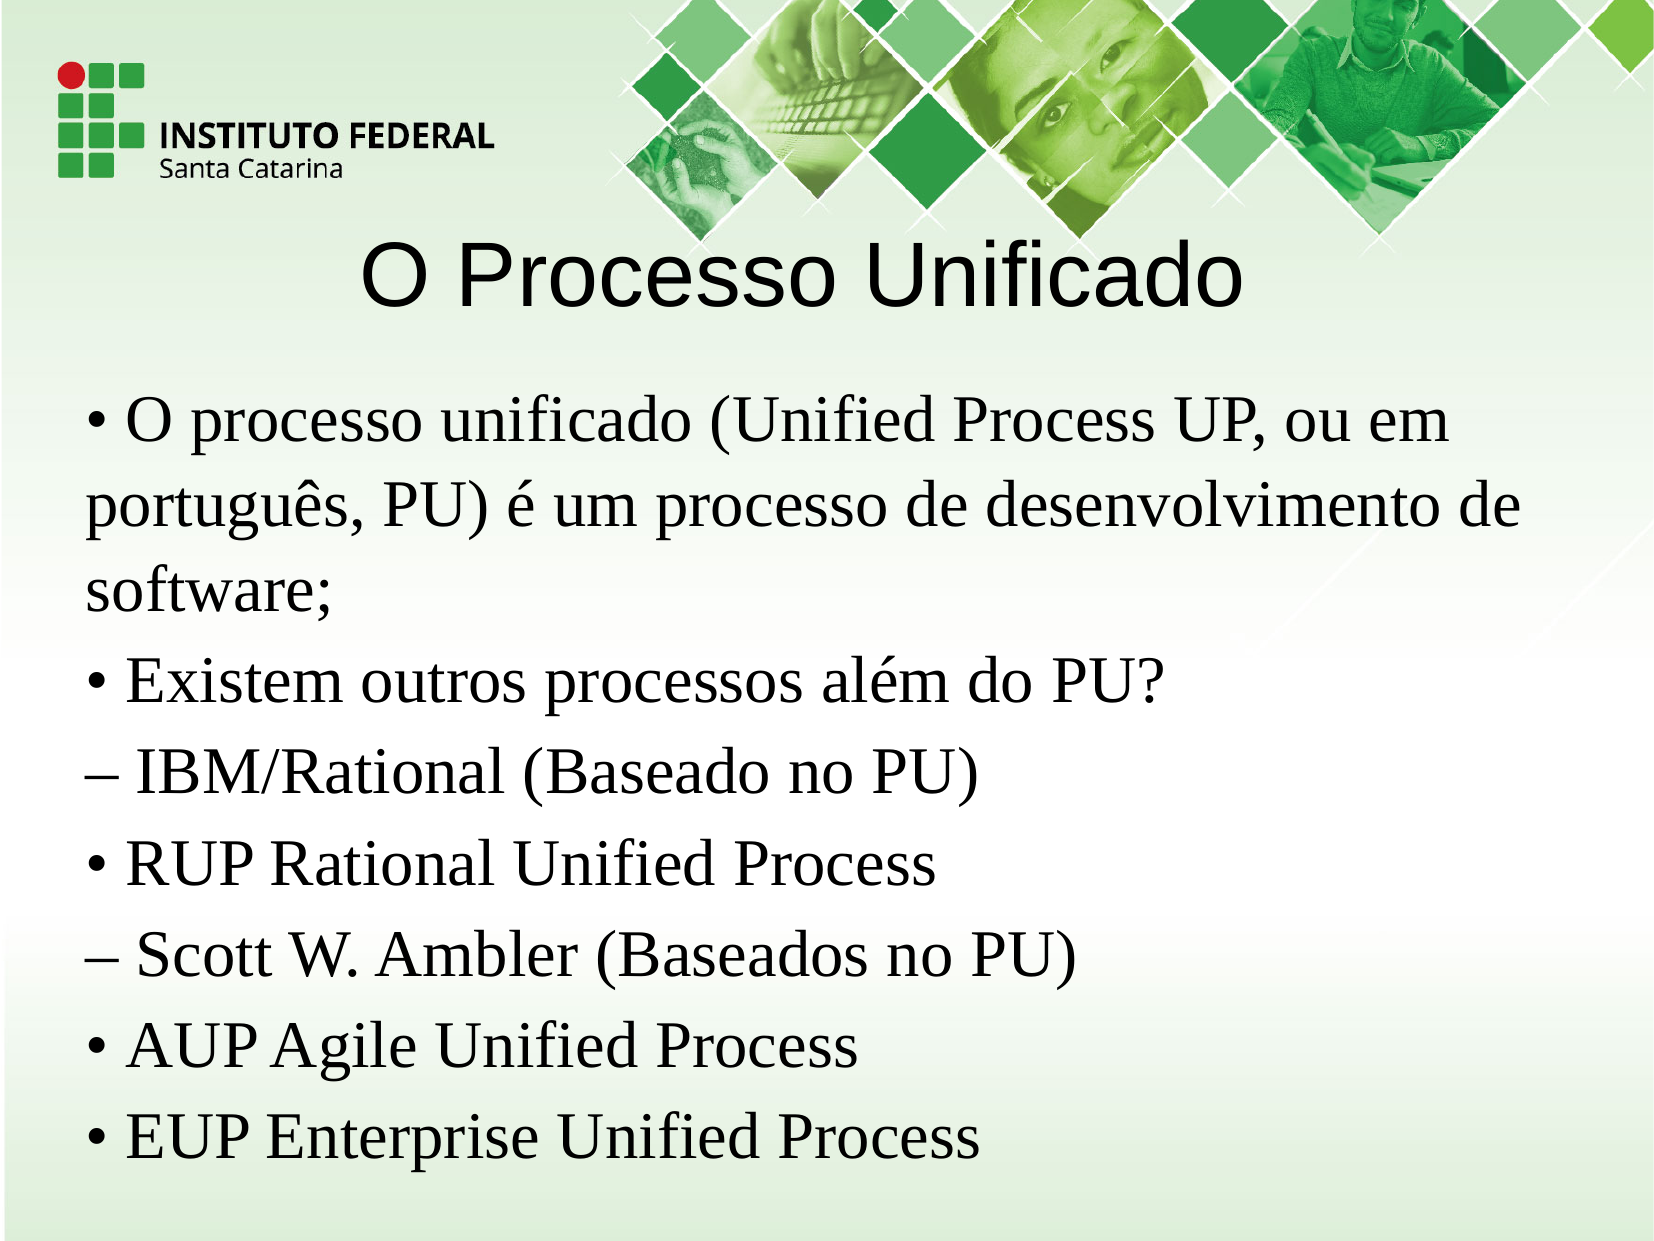

# O Processo Unificado
• O processo unificado (Unified Process UP, ou em português, PU) é um processo de desenvolvimento de software;
• Existem outros processos além do PU?
– IBM/Rational (Baseado no PU)
• RUP Rational Unified Process
– Scott W. Ambler (Baseados no PU)
• AUP Agile Unified Process
• EUP Enterprise Unified Process